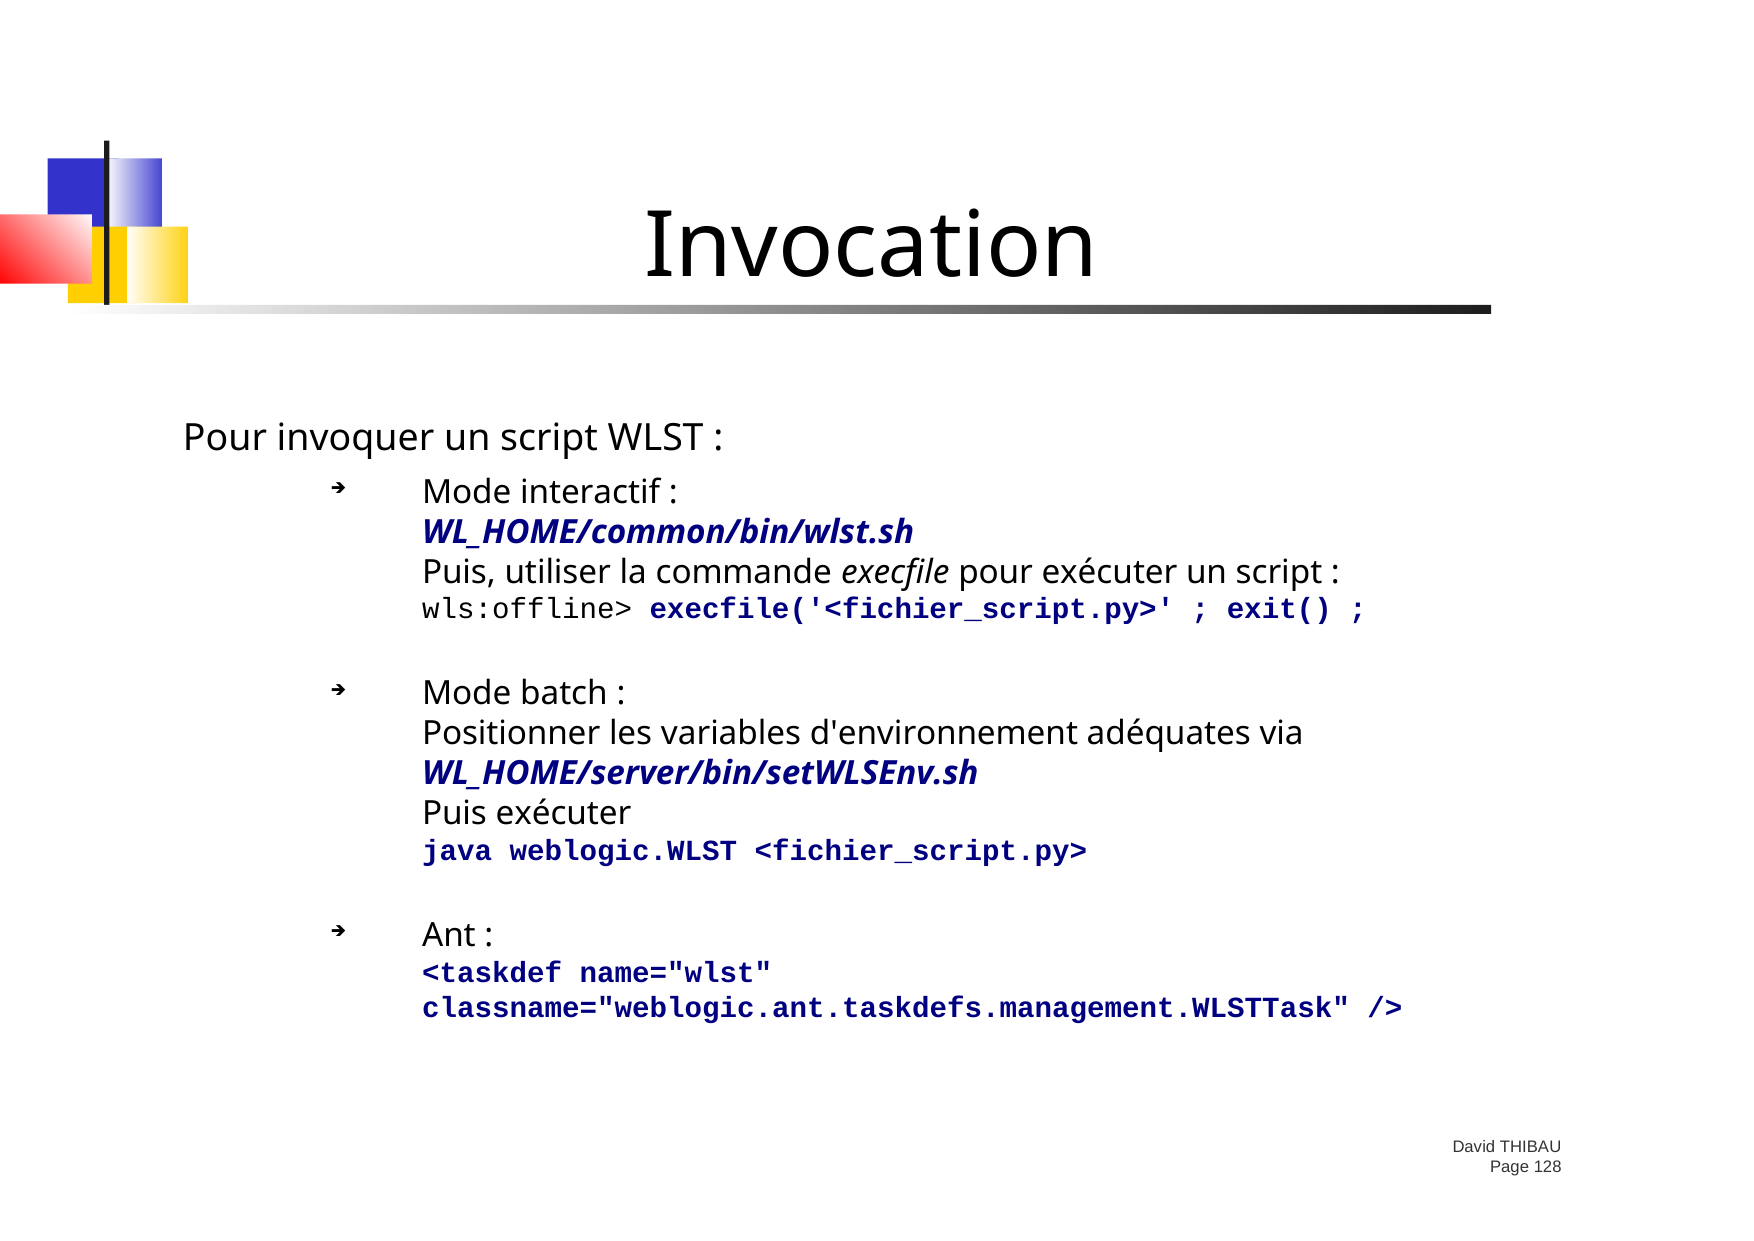

# Invocation
Pour invoquer un script WLST :
Mode interactif :
WL_HOME/common/bin/wlst.sh
Puis, utiliser la commande execfile pour exécuter un script :
wls:offline> execfile('<fichier_script.py>' ; exit() ;
Mode batch :
Positionner les variables d'environnement adéquates via WL_HOME/server/bin/setWLSEnv.sh
Puis exécuter
java weblogic.WLST <fichier_script.py>
Ant :
<taskdef name="wlst" classname="weblogic.ant.taskdefs.management.WLSTTask" />